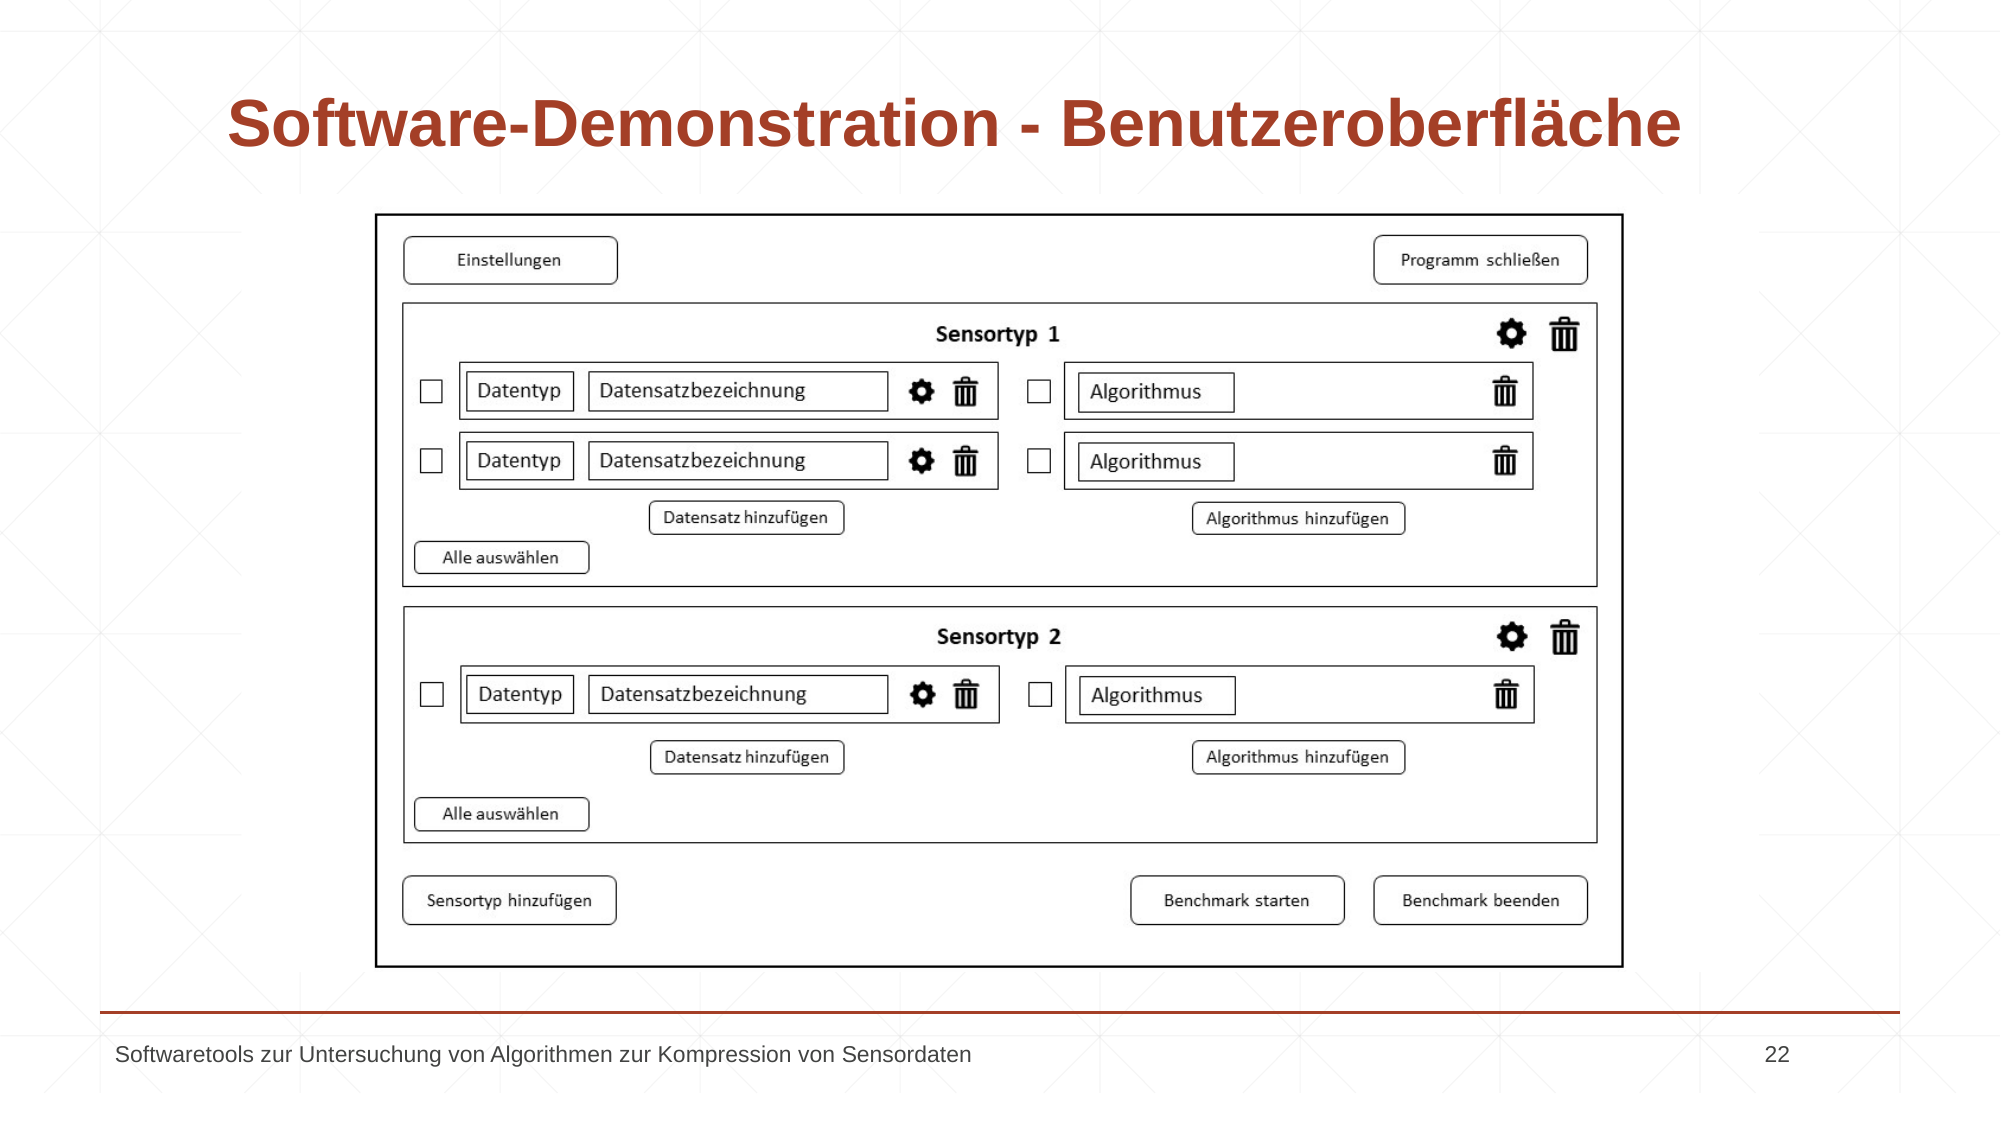

# Software-Demonstration - Benutzeroberfläche
Softwaretools zur Untersuchung von Algorithmen zur Kompression von Sensordaten